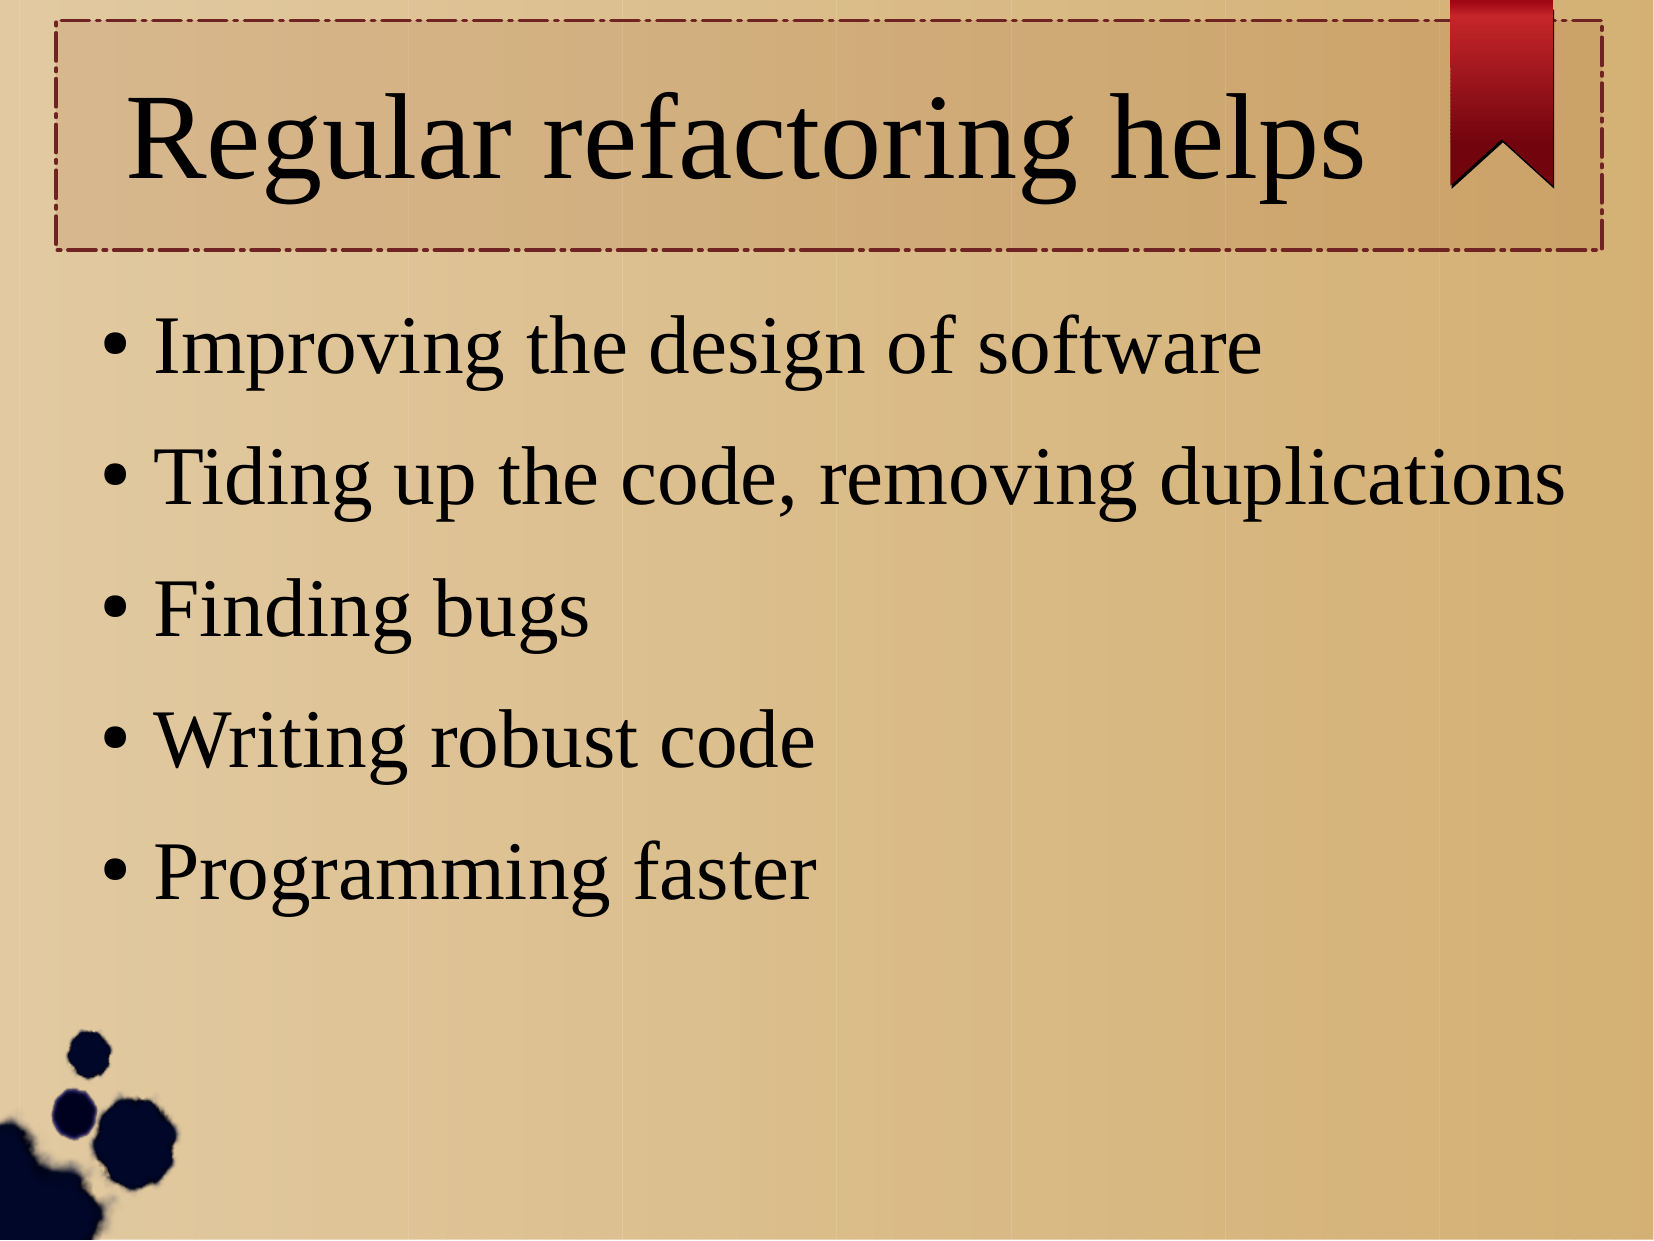

# Regular refactoring helps
Improving the design of software
Tiding up the code, removing duplications
Finding bugs
Writing robust code
Programming faster